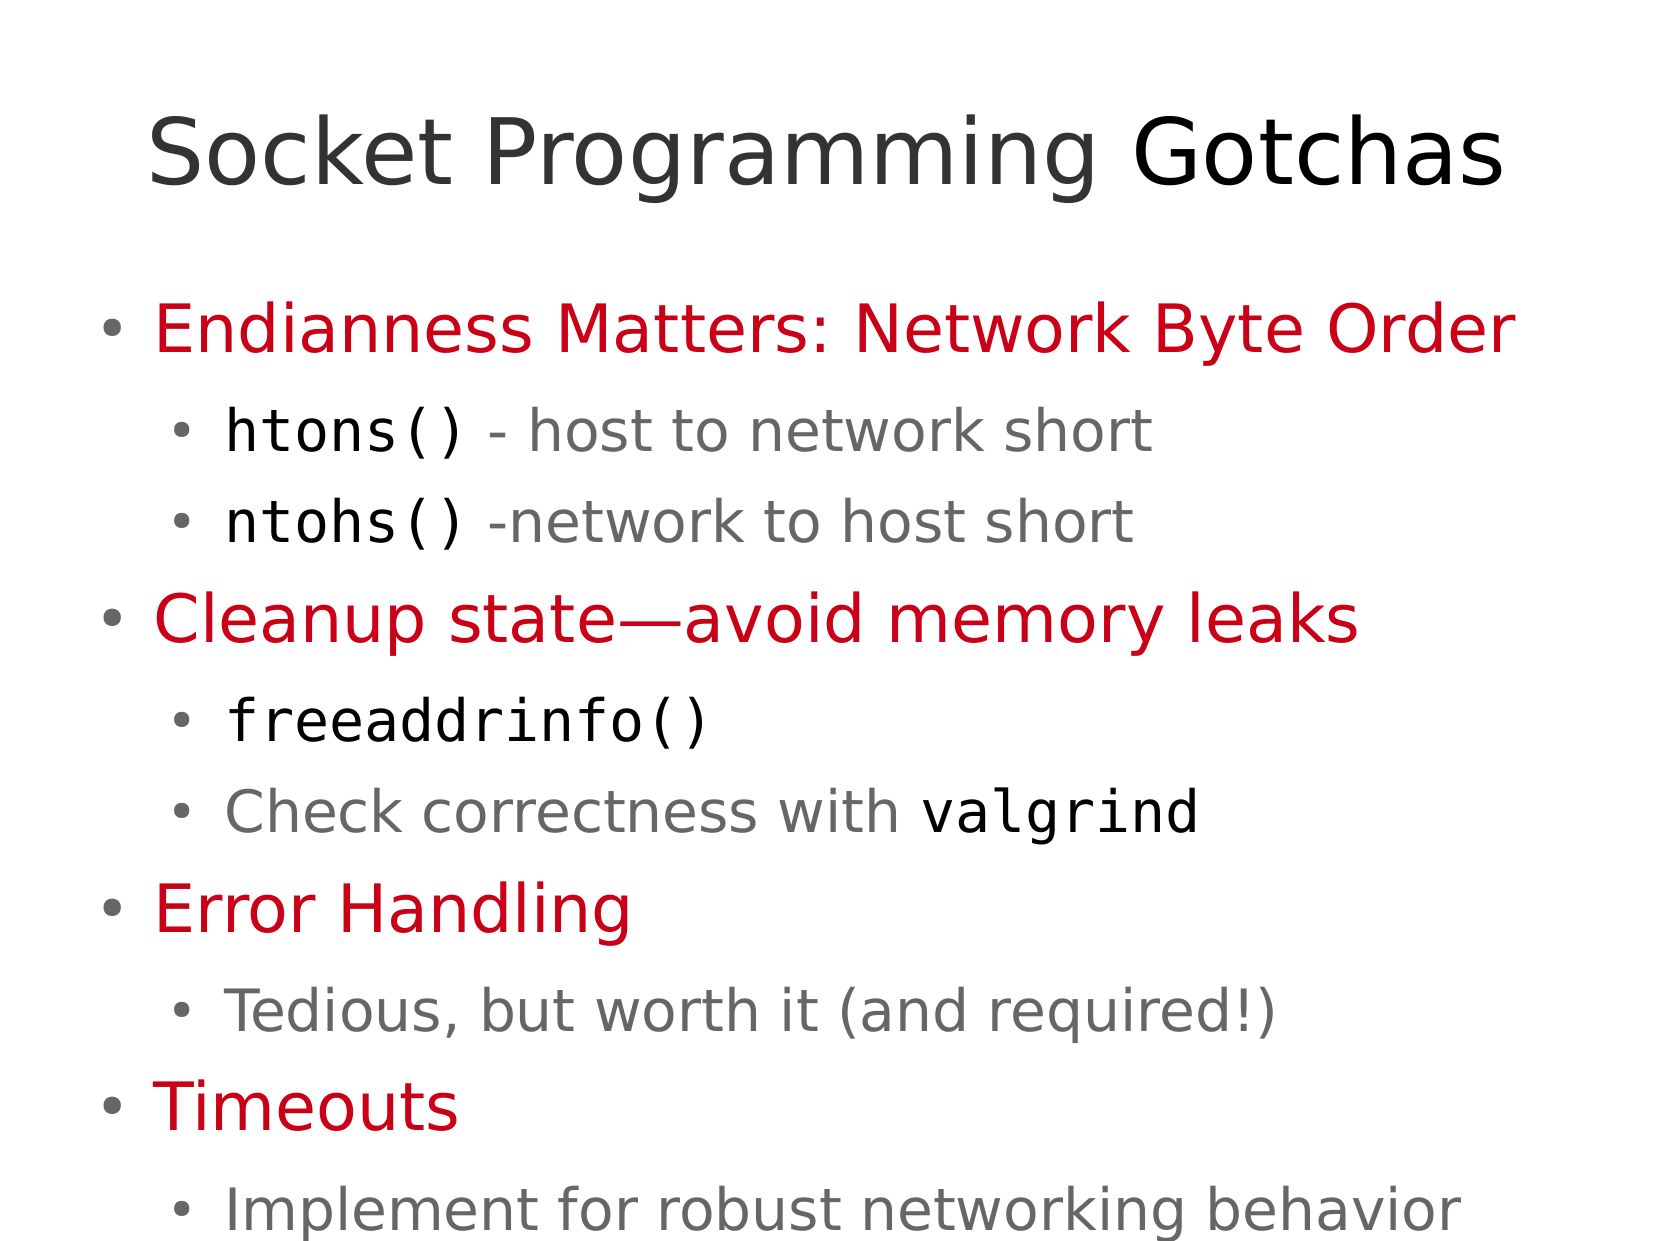

# Socket Programming Gotchas
Endianness Matters: Network Byte Order
htons() - host to network short
ntohs() -network to host short
Cleanup state—avoid memory leaks
freeaddrinfo()
Check correctness with valgrind
Error Handling
Tedious, but worth it (and required!)
Timeouts
Implement for robust networking behavior